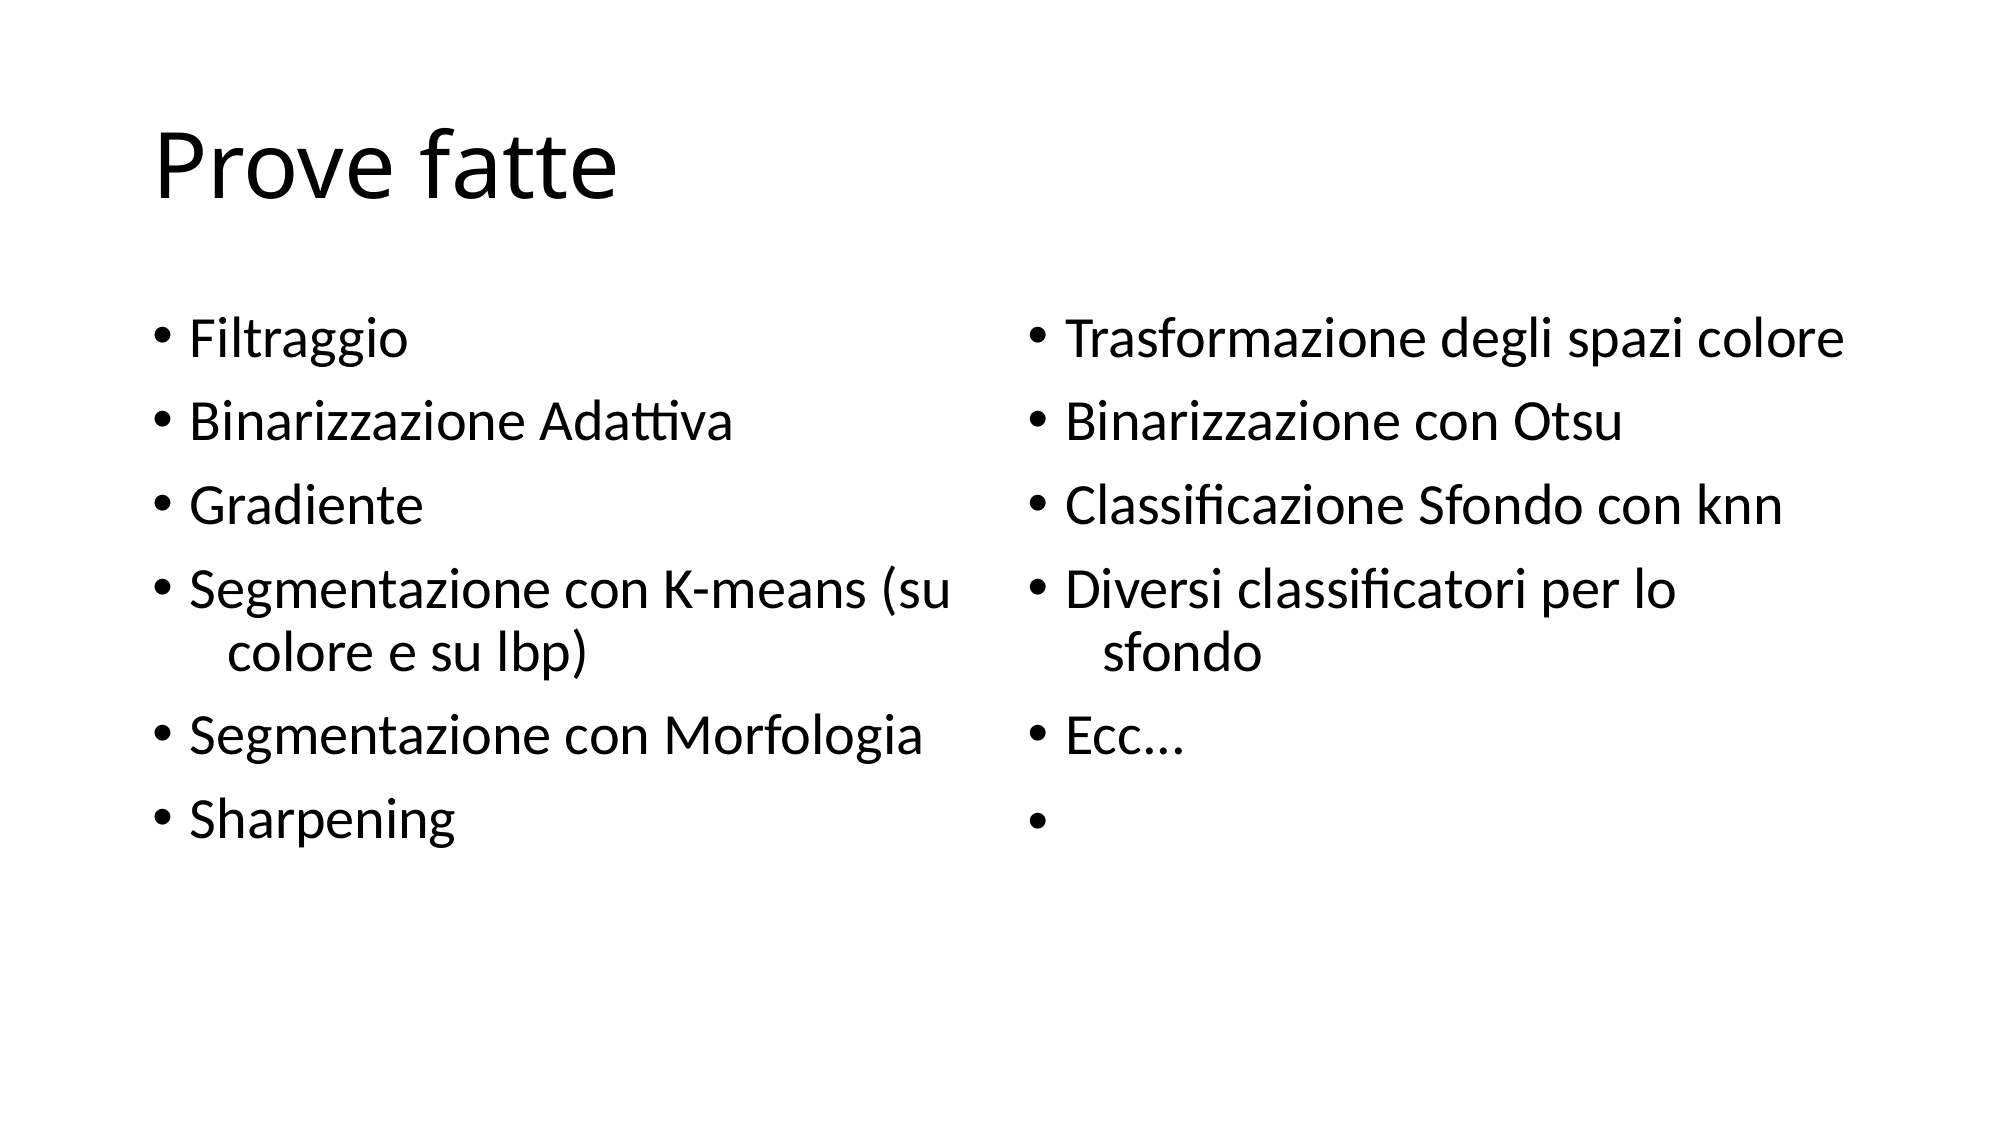

# Prove fatte
Filtraggio
Binarizzazione Adattiva
Gradiente
Segmentazione con K-means (su colore e su lbp)
Segmentazione con Morfologia
Sharpening
Trasformazione degli spazi colore
Binarizzazione con Otsu
Classificazione Sfondo con knn
Diversi classificatori per lo sfondo
Ecc...